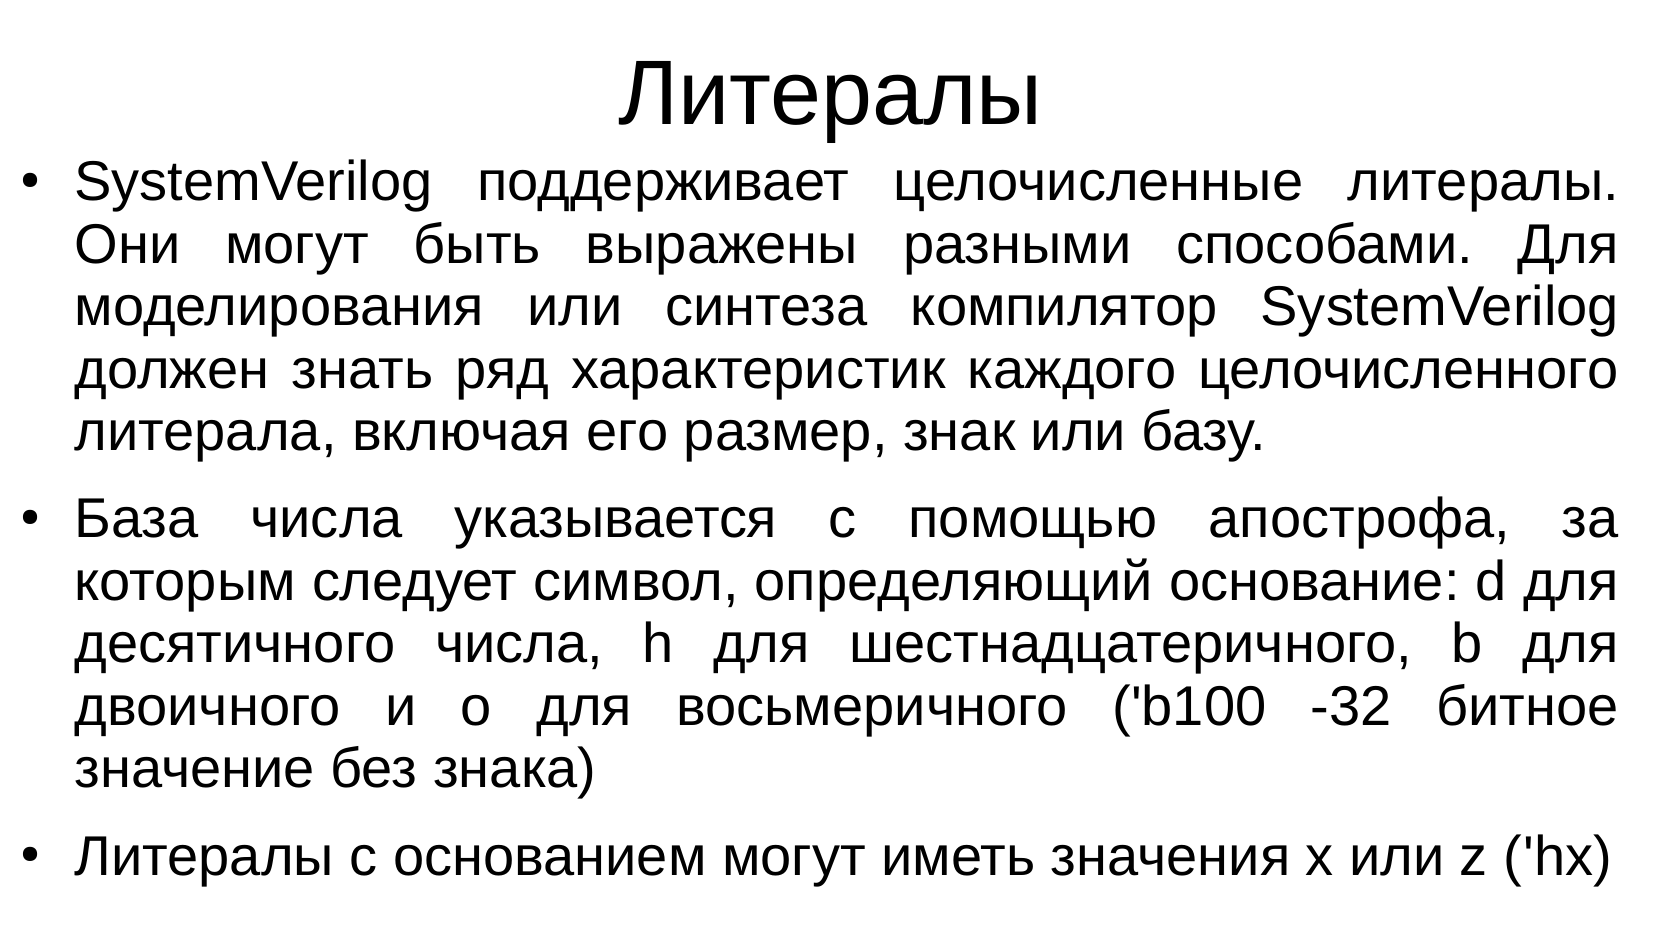

# Литералы
SystemVerilog поддерживает целочисленные литералы. Они могут быть выражены разными способами. Для моделирования или синтеза компилятор SystemVerilog должен знать ряд характеристик каждого целочисленного литерала, включая его размер, знак или базу.
База числа указывается с помощью апострофа, за которым следует символ, определяющий основание: d для десятичного числа, h для шестнадцатеричного, b для двоичного и o для восьмеричного ('b100 -32 битное значение без знака)
Литералы с основанием могут иметь значения x или z ('hx)